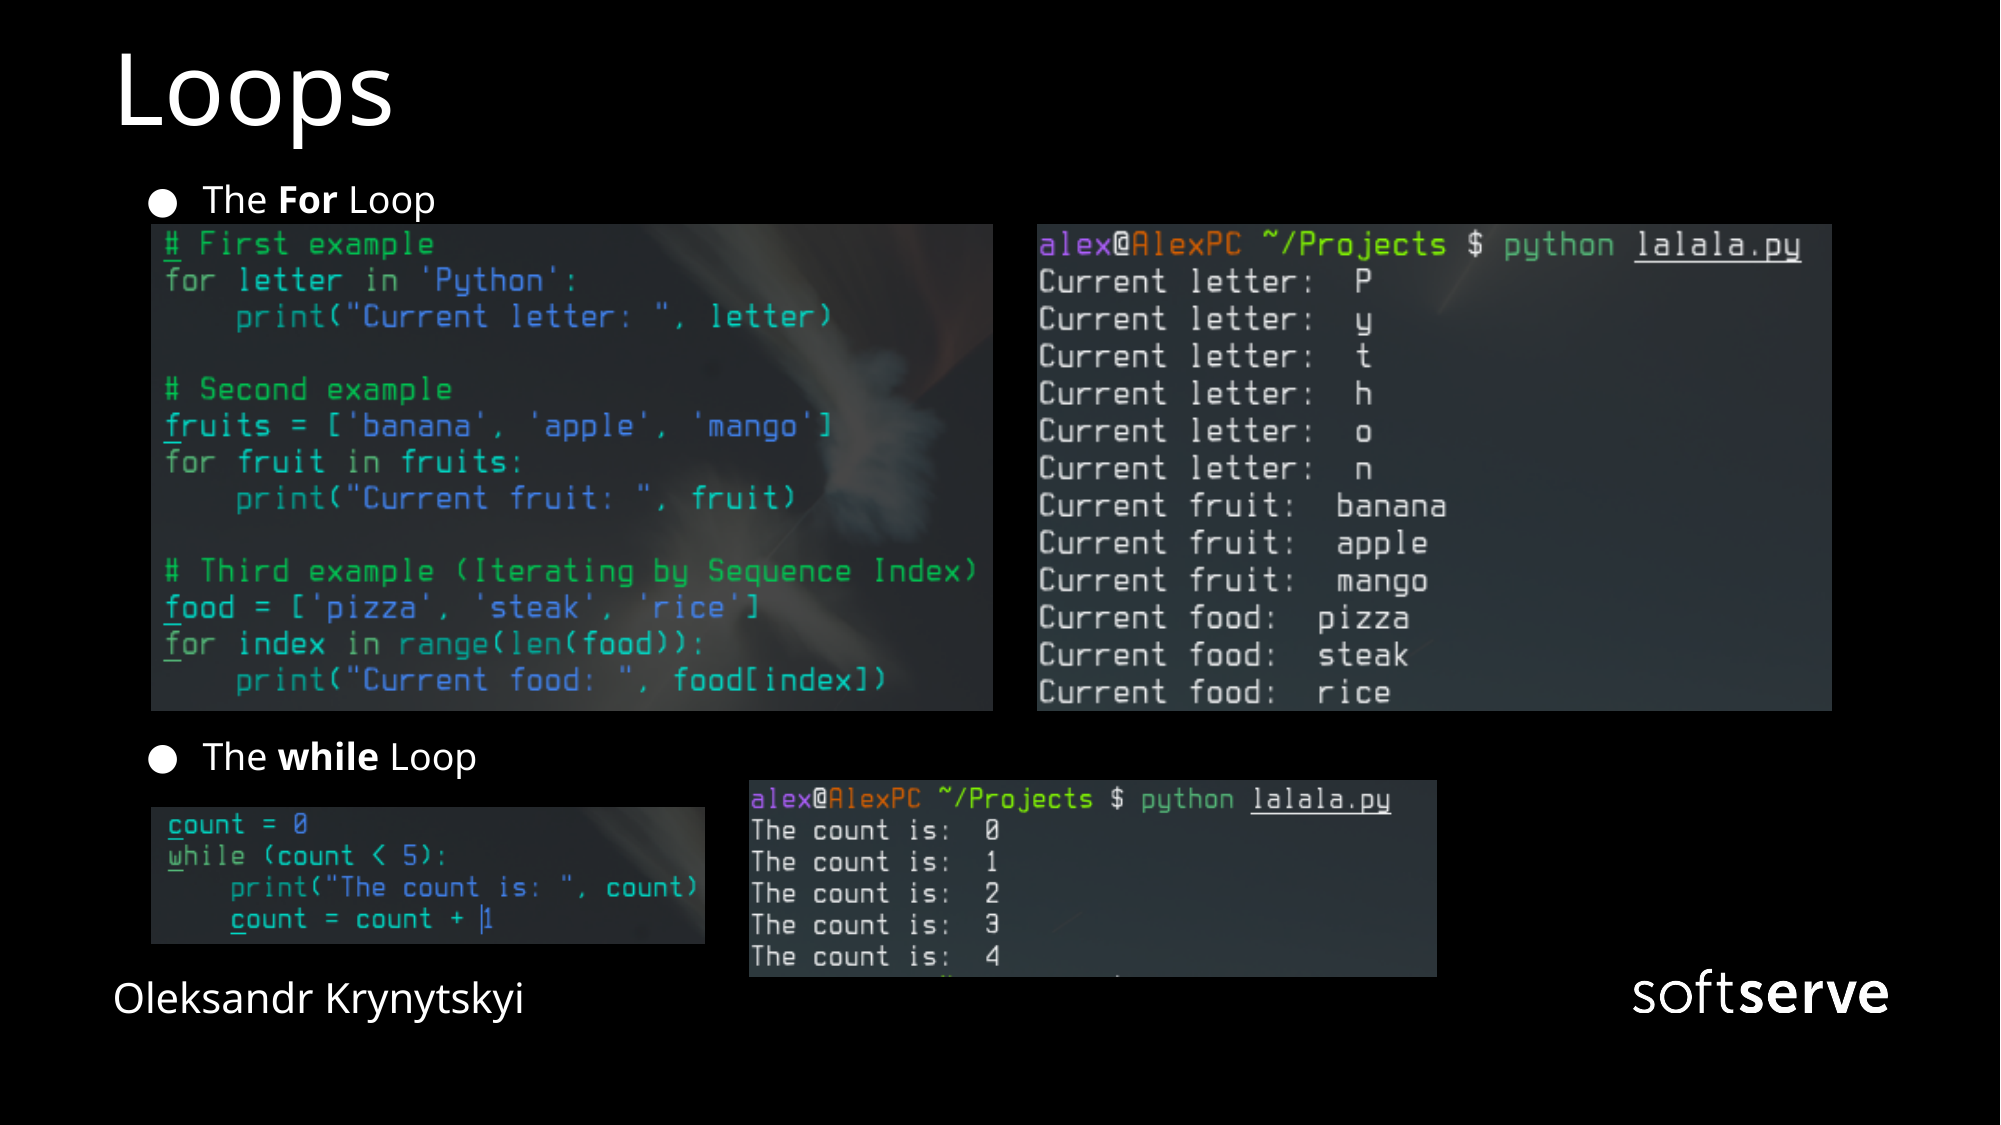

# Loops
The For Loop
The while Loop
Oleksandr Krynytskyi